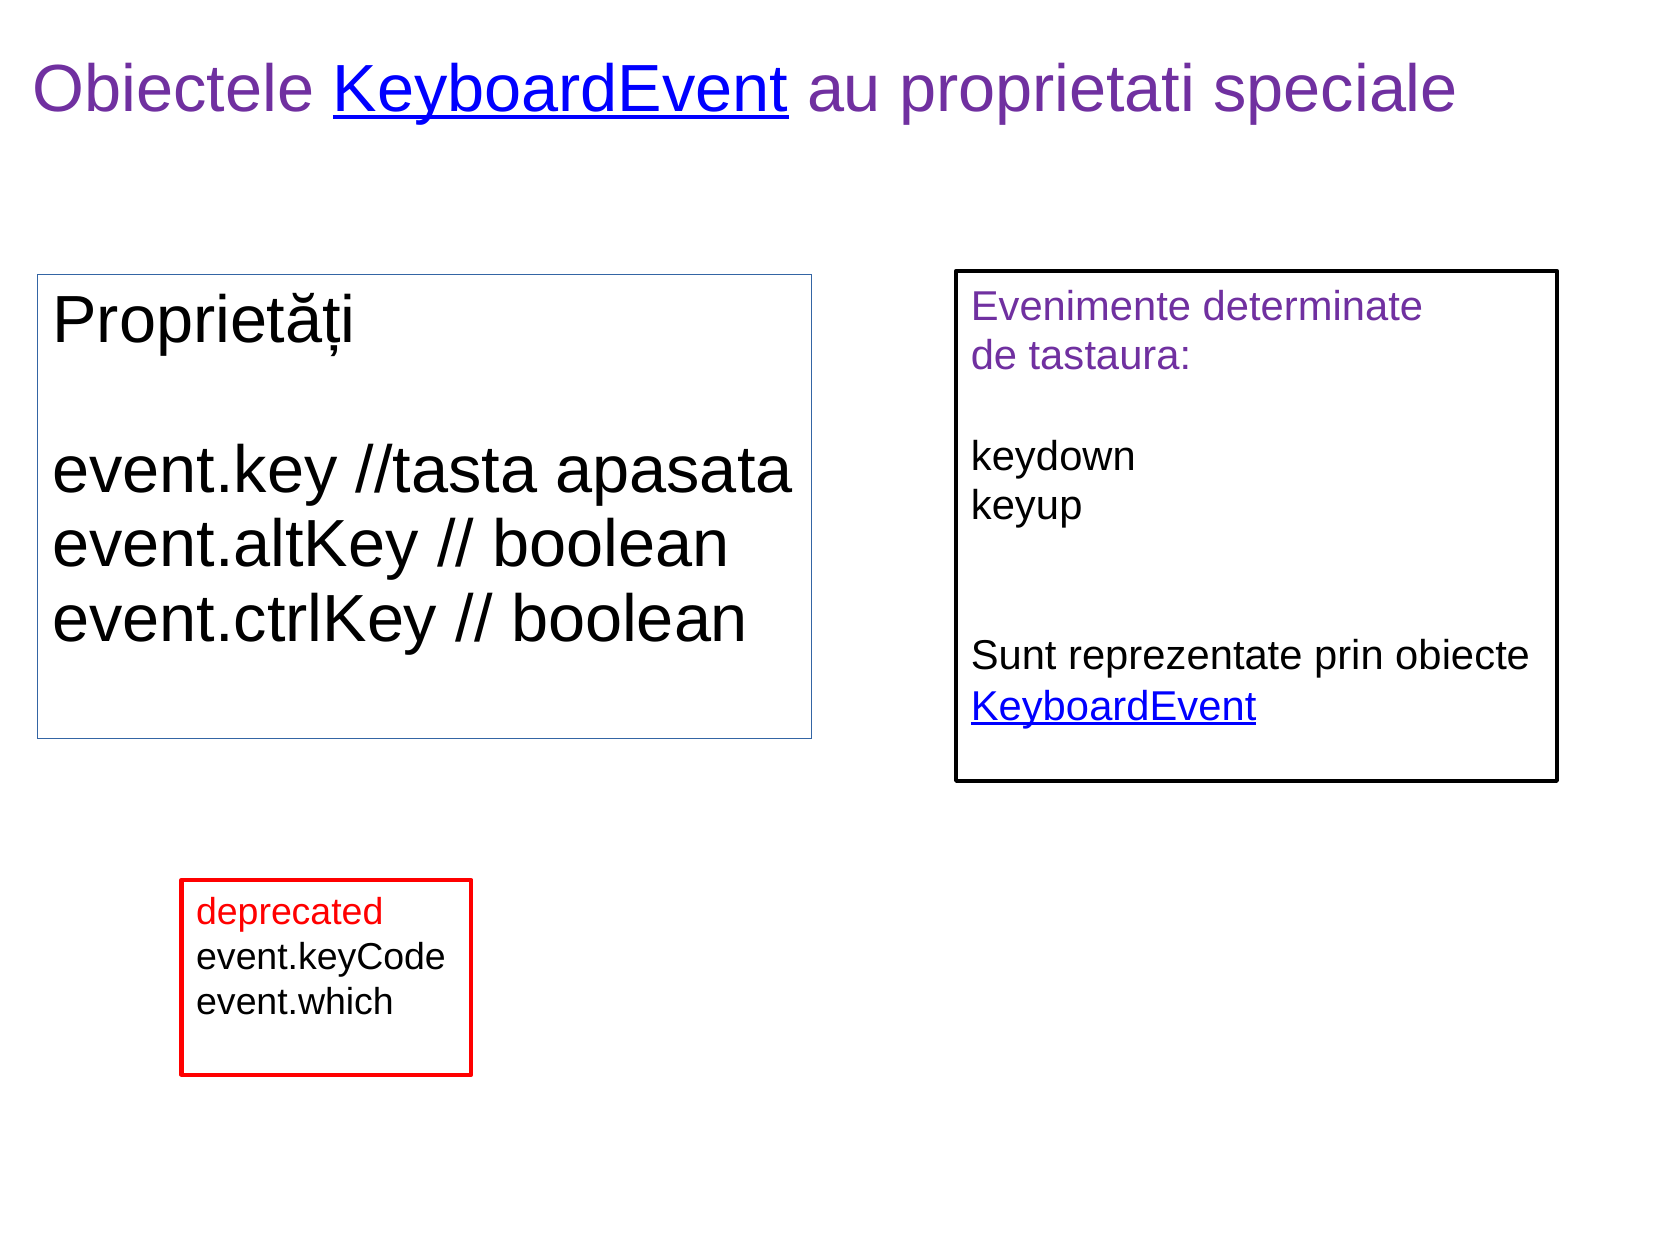

Obiectele KeyboardEvent au proprietati speciale
Evenimente determinate
de tastaura:
keydown
keyup
Sunt reprezentate prin obiecte
KeyboardEvent
Proprietăți
event.key //tasta apasata
event.altKey // boolean
event.ctrlKey // boolean
deprecated
event.keyCode
event.which